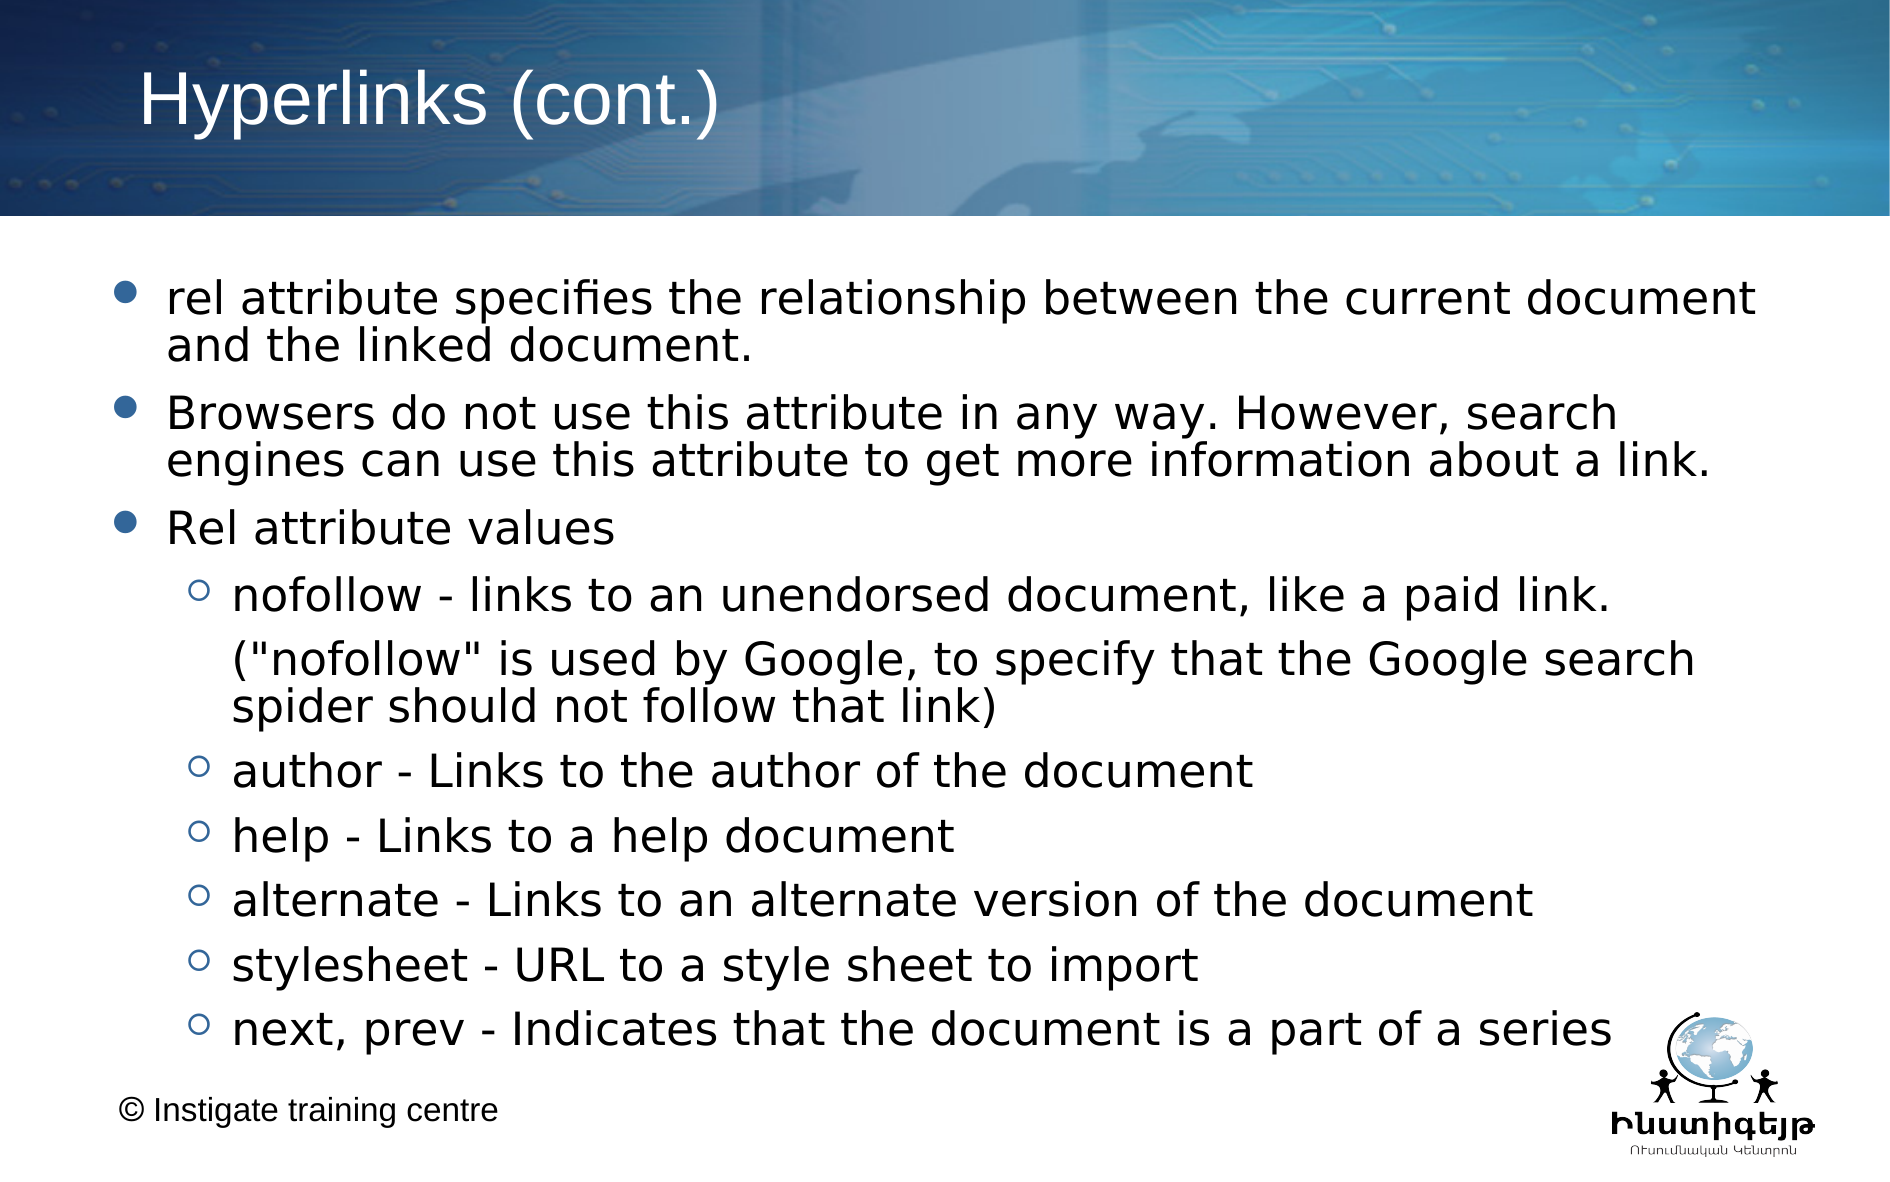

Hyperlinks (cont.)
# rel attribute specifies the relationship between the current document and the linked document.
Browsers do not use this attribute in any way. However, search engines can use this attribute to get more information about a link.
Rel attribute values
nofollow - links to an unendorsed document, like a paid link.
("nofollow" is used by Google, to specify that the Google search spider should not follow that link)
author - Links to the author of the document
help - Links to a help document
alternate - Links to an alternate version of the document
stylesheet - URL to a style sheet to import
next, prev - Indicates that the document is a part of a series